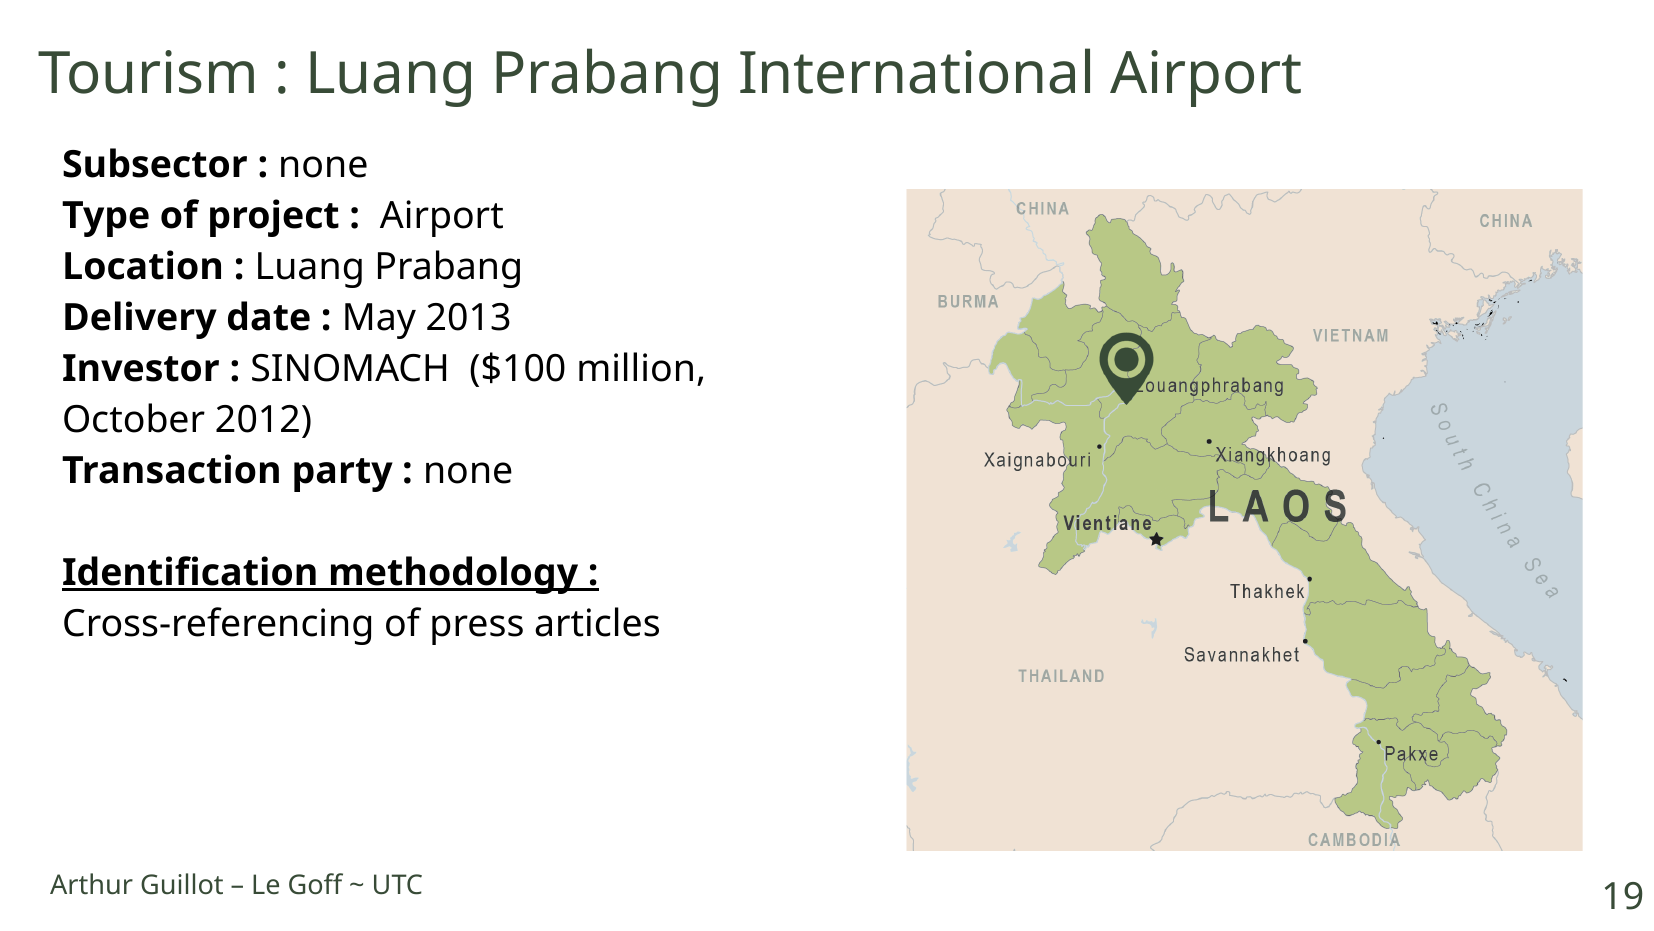

Tourism : Luang Prabang International Airport
Subsector : none
Type of project : Airport
Location : Luang Prabang
Delivery date : May 2013
Investor : SINOMACH ($100 million, October 2012)
Transaction party : none
Identification methodology :
Cross-referencing of press articles
Vientiane
Arthur Guillot – Le Goff ~ UTC